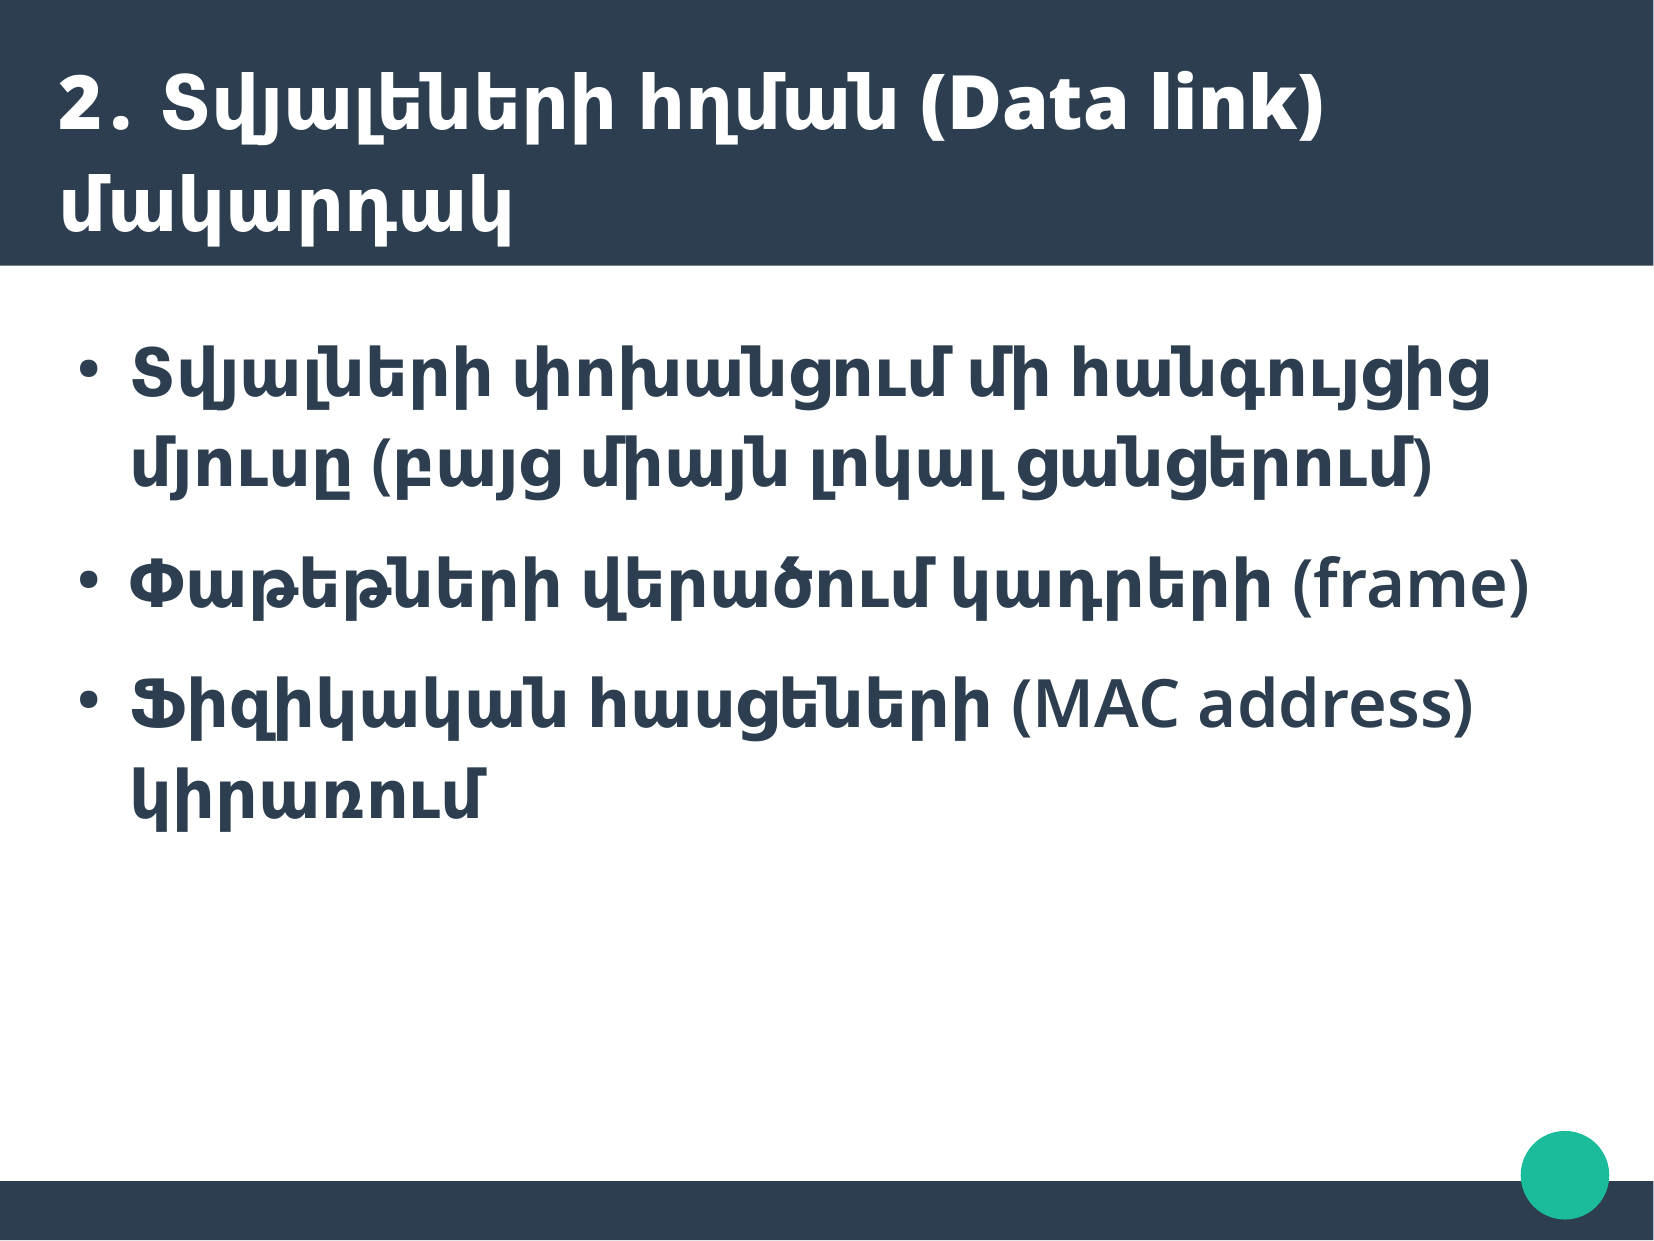

# 2․ Տվյալեների հղման (Data link) մակարդակ
Տվյալների փոխանցում մի հանգույցից մյուսը (բայց միայն լոկալ ցանցերում)
Փաթեթների վերածում կադրերի (frame)
Ֆիզիկական հասցեների (MAC address) կիրառում